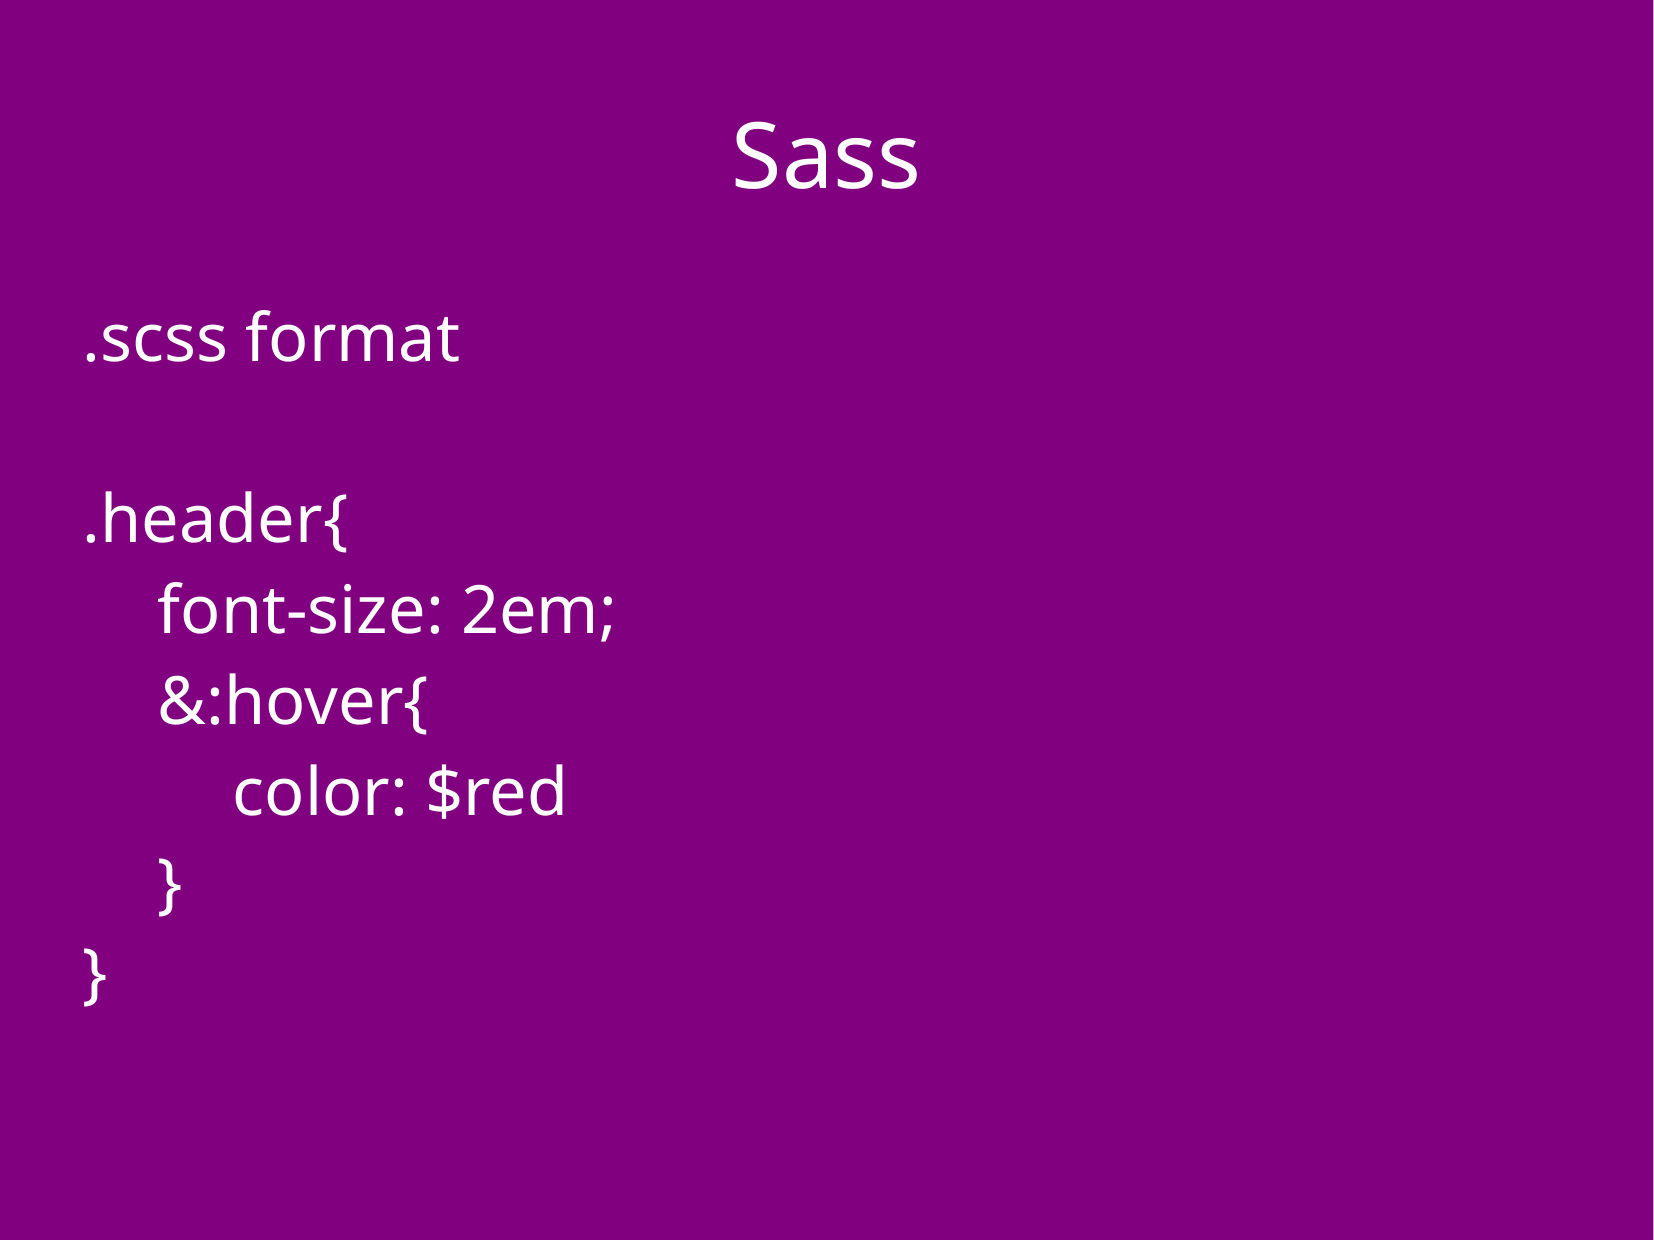

# Sass
.scss format
.header{
	font-size: 2em;
	&:hover{
		color: $red
	}
}